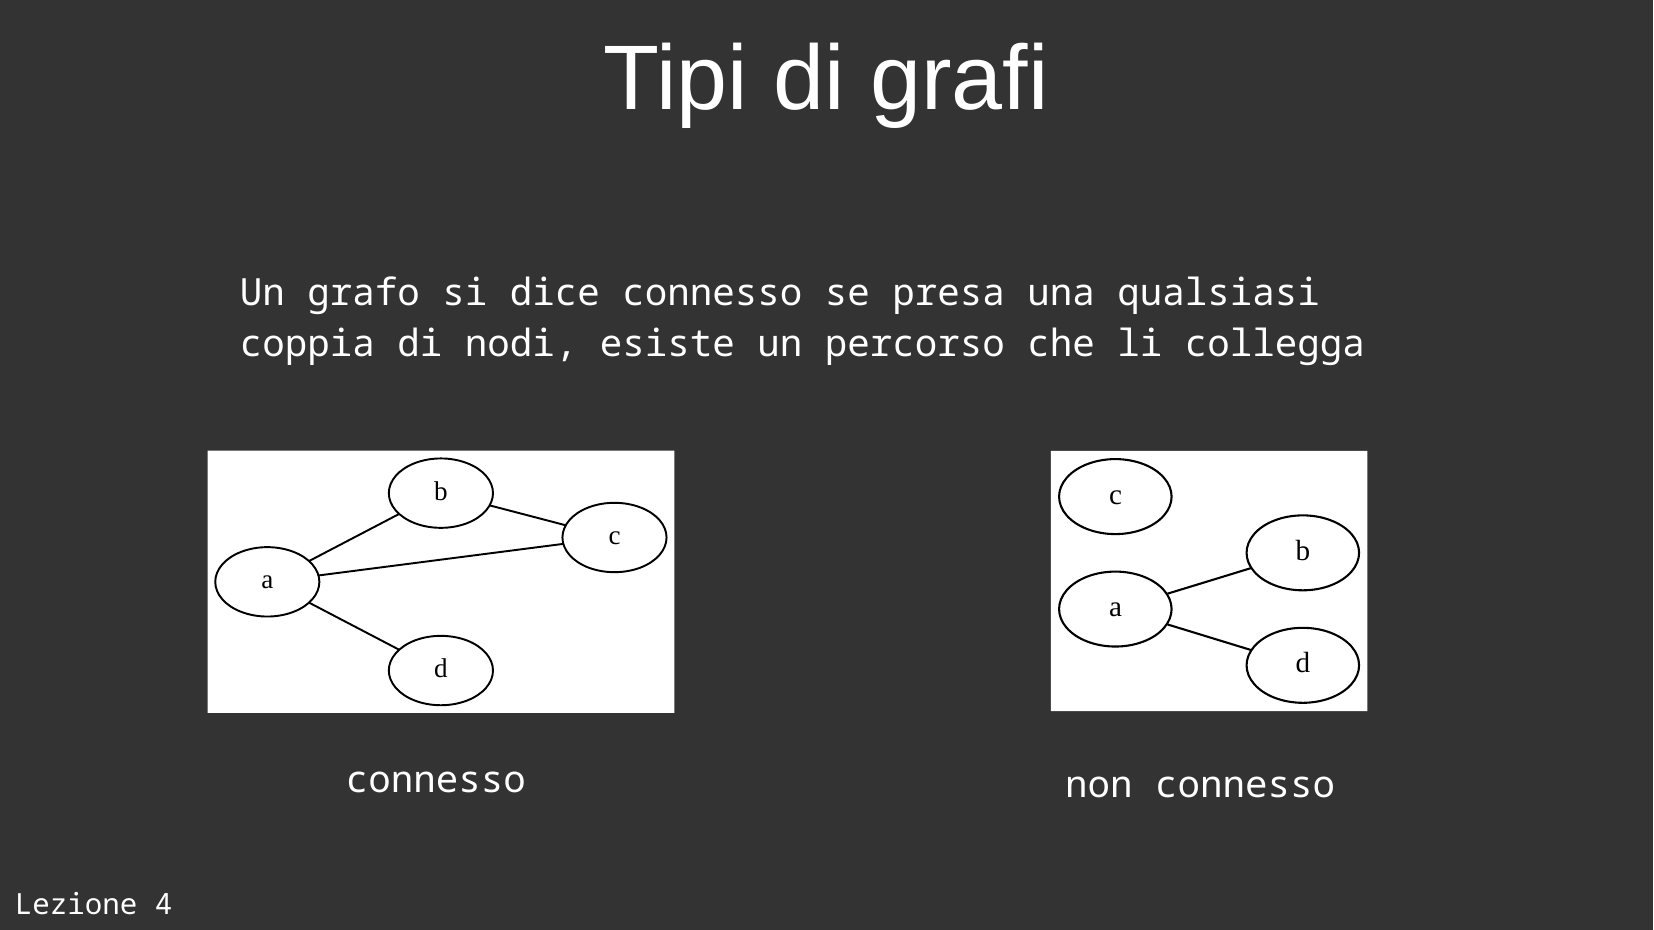

# Tipi di grafi
Un grafo si dice connesso se presa una qualsiasi coppia di nodi, esiste un percorso che li collegga
connesso
non connesso
Lezione 4